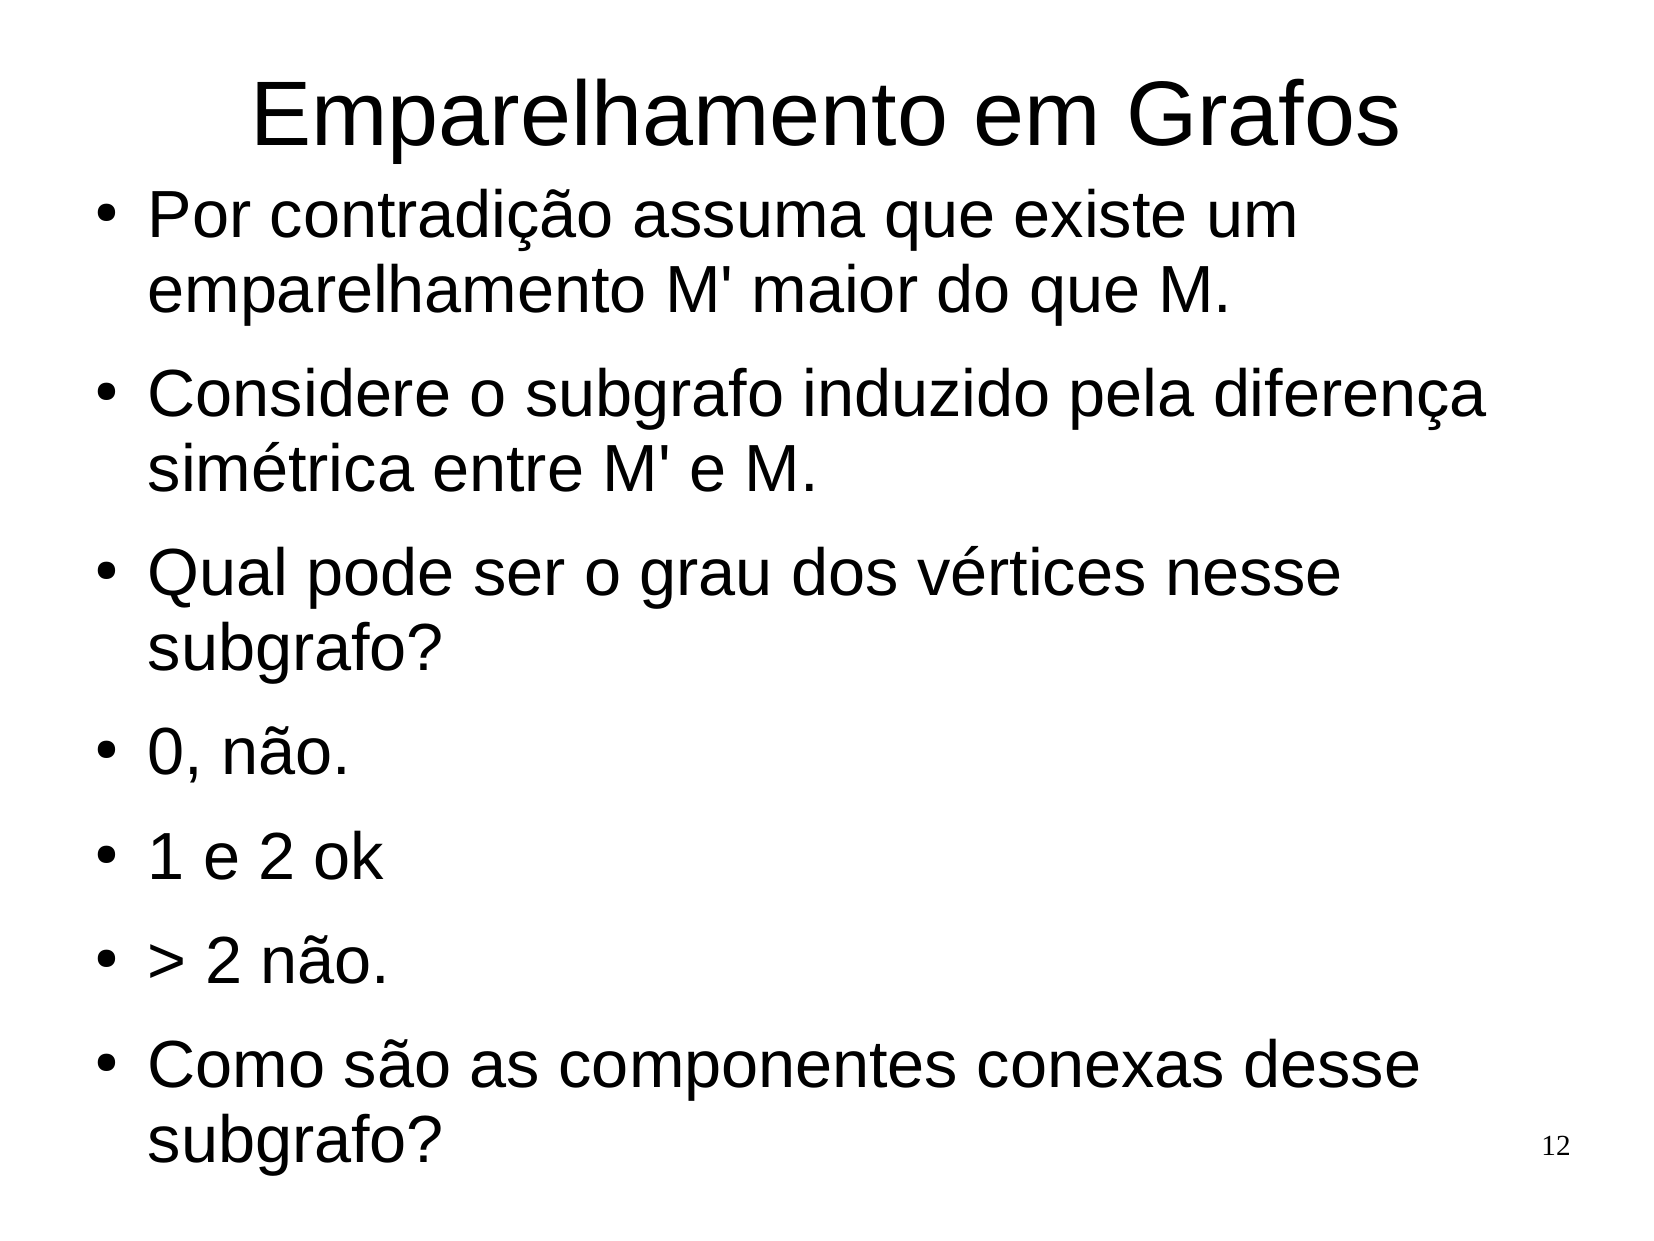

# Emparelhamento em Grafos
Por contradição assuma que existe um emparelhamento M' maior do que M.
Considere o subgrafo induzido pela diferença simétrica entre M' e M.
Qual pode ser o grau dos vértices nesse subgrafo?
0, não.
1 e 2 ok
> 2 não.
Como são as componentes conexas desse subgrafo?
12